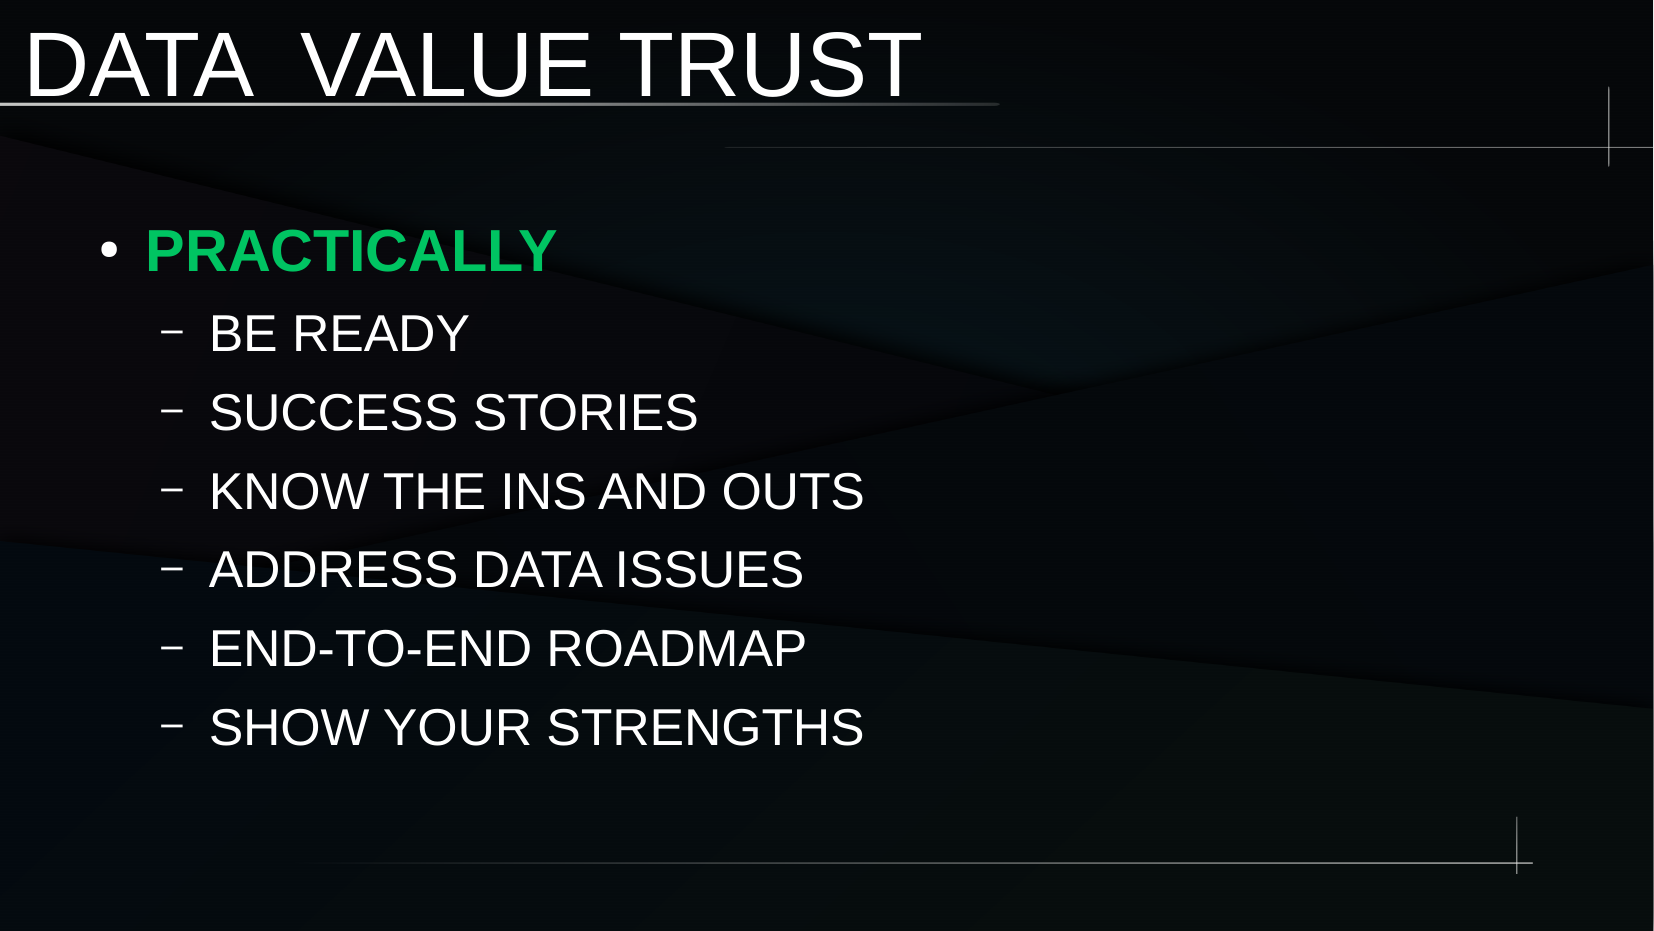

# DATA VALUE TRUST
PRACTICALLY
BE READY
SUCCESS STORIES
KNOW THE INS AND OUTS
ADDRESS DATA ISSUES
END-TO-END ROADMAP
SHOW YOUR STRENGTHS